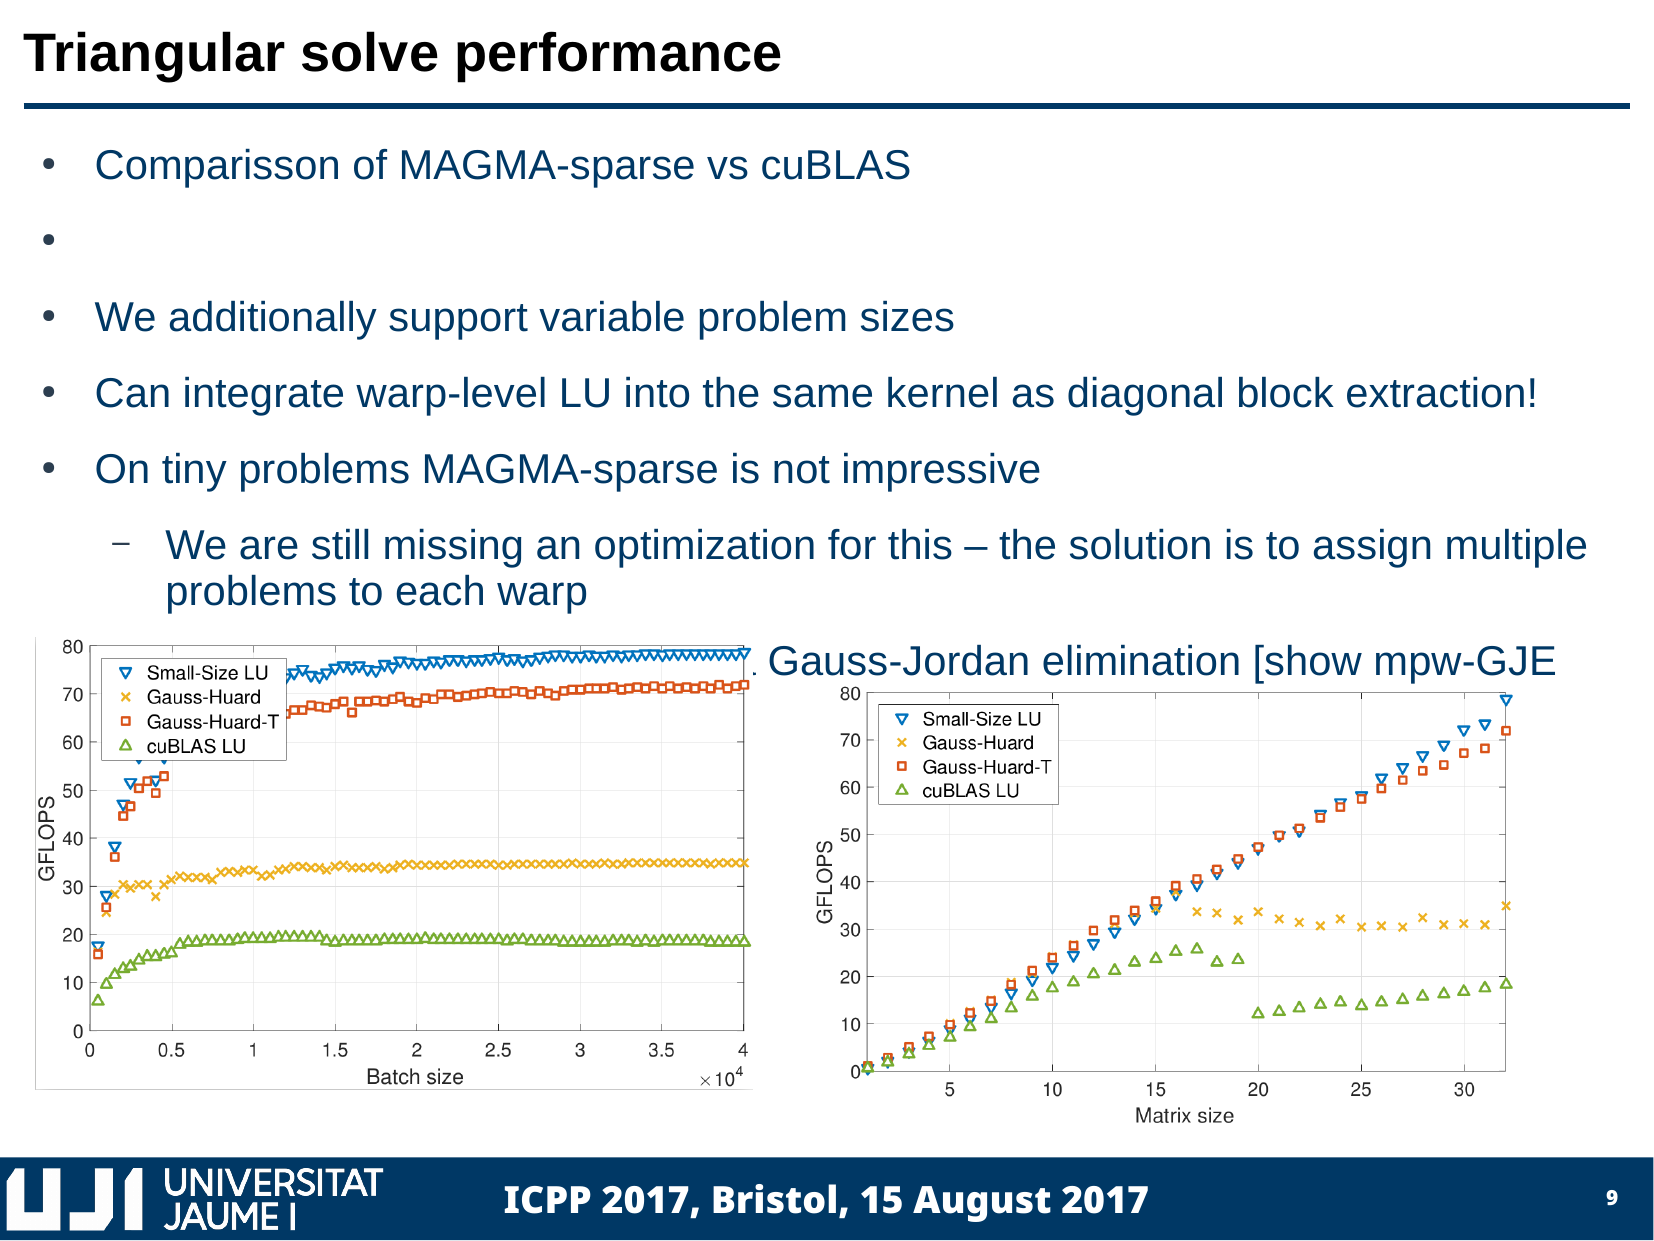

# Triangular solve performance
Comparisson of MAGMA-sparse vs cuBLAS
We additionally support variable problem sizes
Can integrate warp-level LU into the same kernel as diagonal block extraction!
On tiny problems MAGMA-sparse is not impressive
We are still missing an optimization for this – the solution is to assign multiple problems to each warp
We did it for matrix inversion via Gauss-Jordan elimination [show mpw-GJE performance]
Can expect the same for LU
ICPP 2017, Bristol, 15 August 2017
9